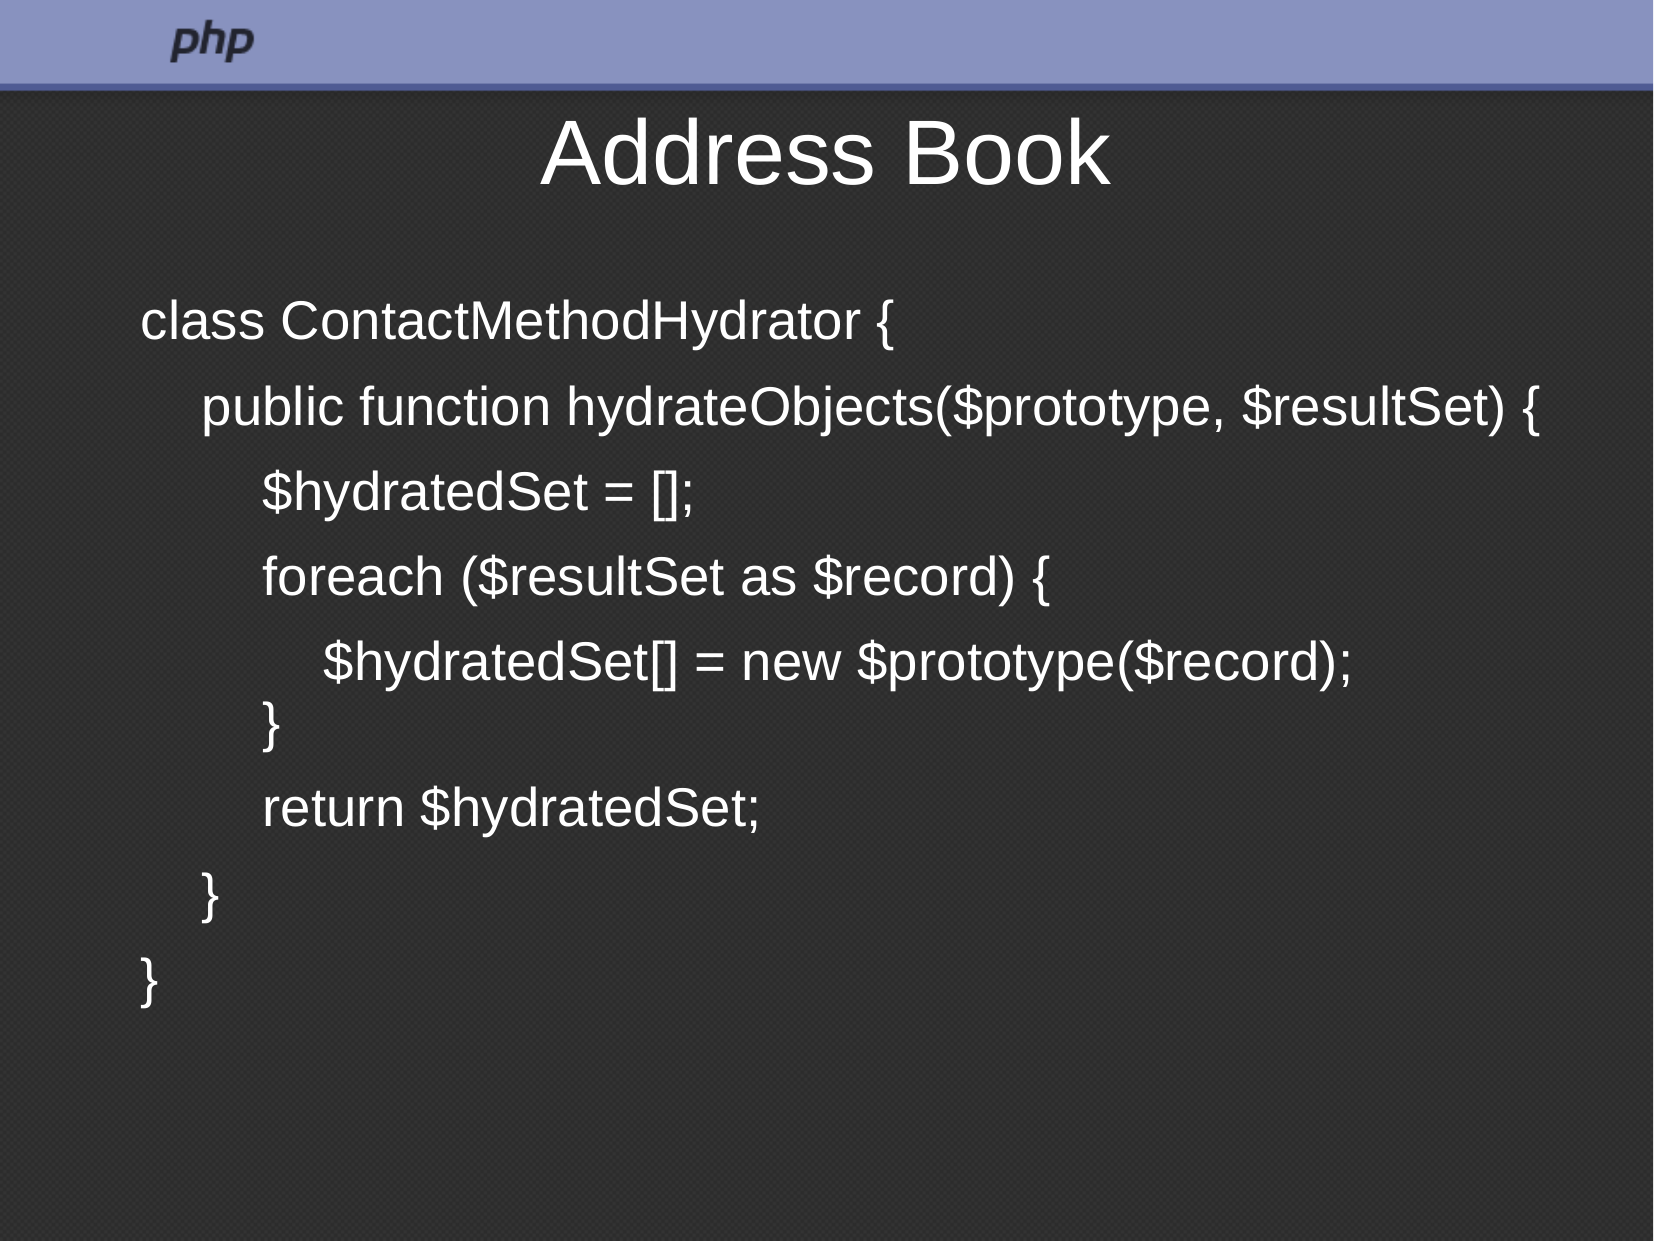

# Address Book
class ContactMethodHydrator {
 public function hydrateObjects($prototype, $resultSet) {
 $hydratedSet = [];
 foreach ($resultSet as $record) {
 $hydratedSet[] = new $prototype($record);
 }
 return $hydratedSet;
 }
}